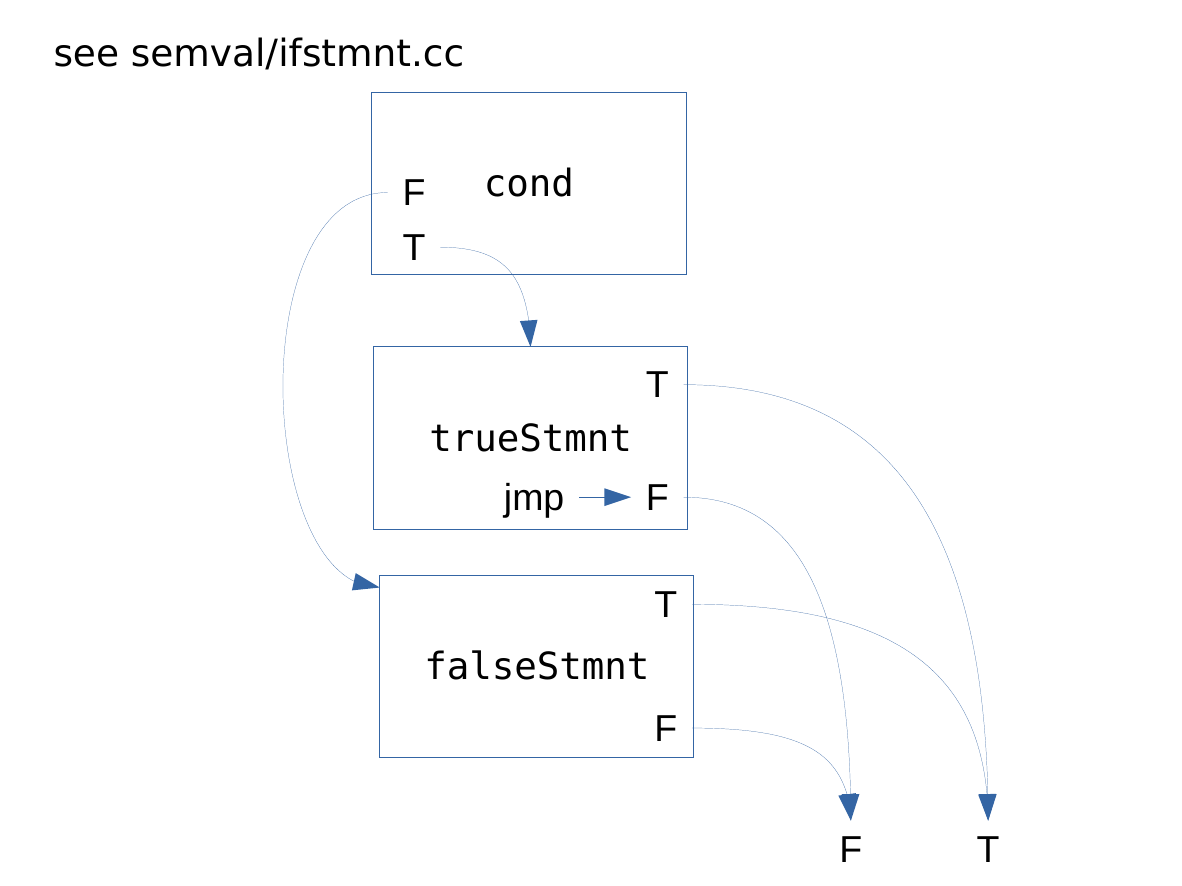

see semval/ifstmnt.cc
cond
F
T
trueStmnt
T
jmp
F
falseStmnt
T
F
F
T